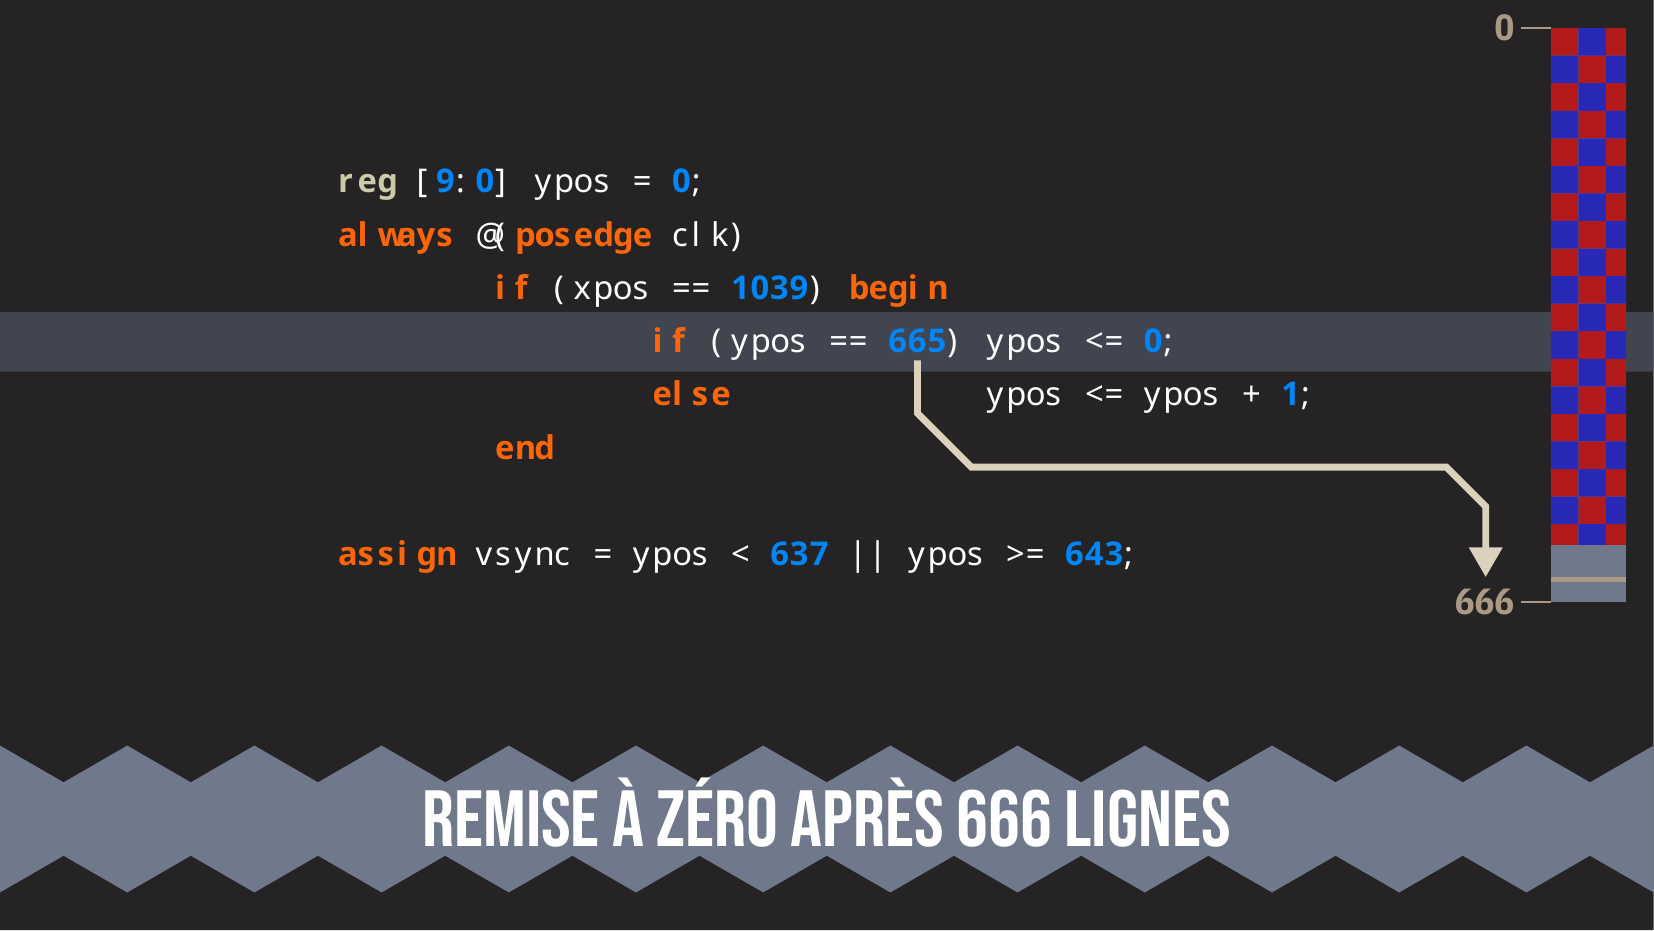

# Remise à zéro après 666 lignes